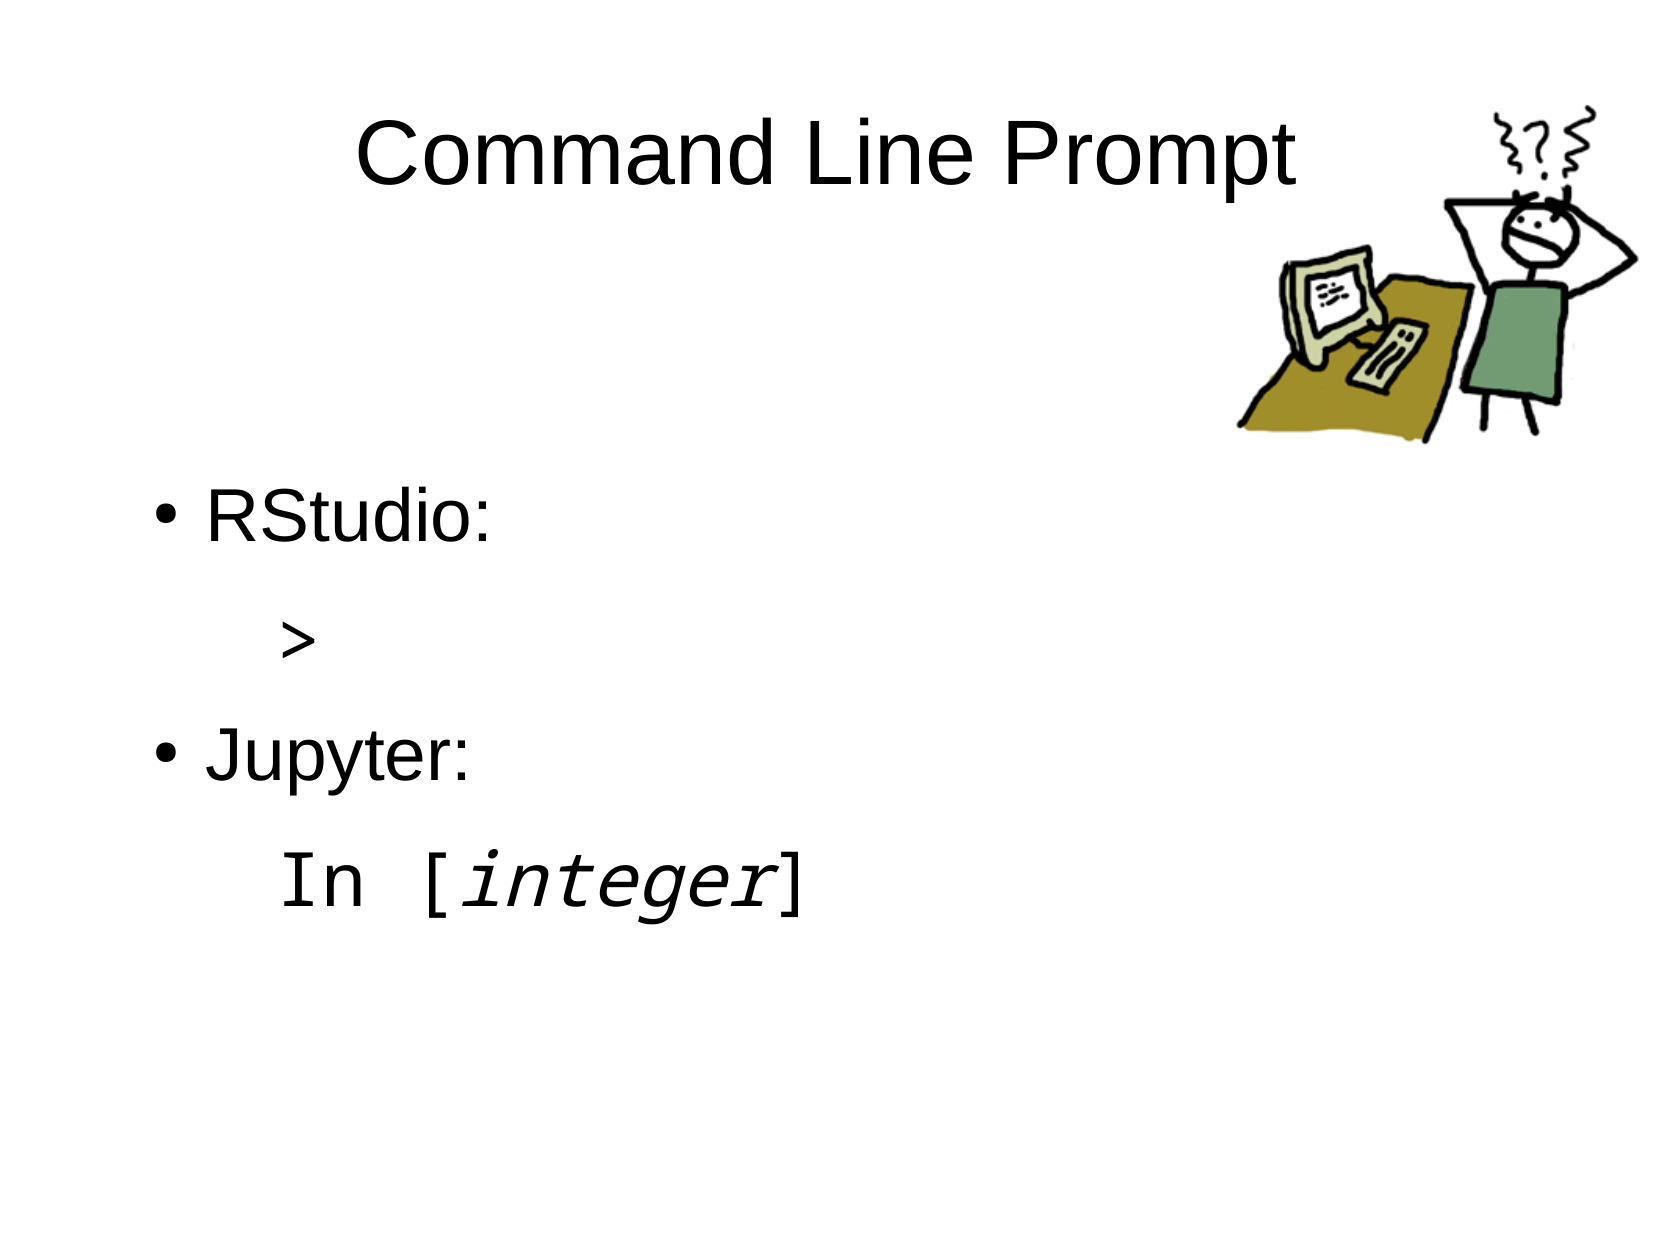

# Command Line Prompt
RStudio:
>
Jupyter:
In [integer]